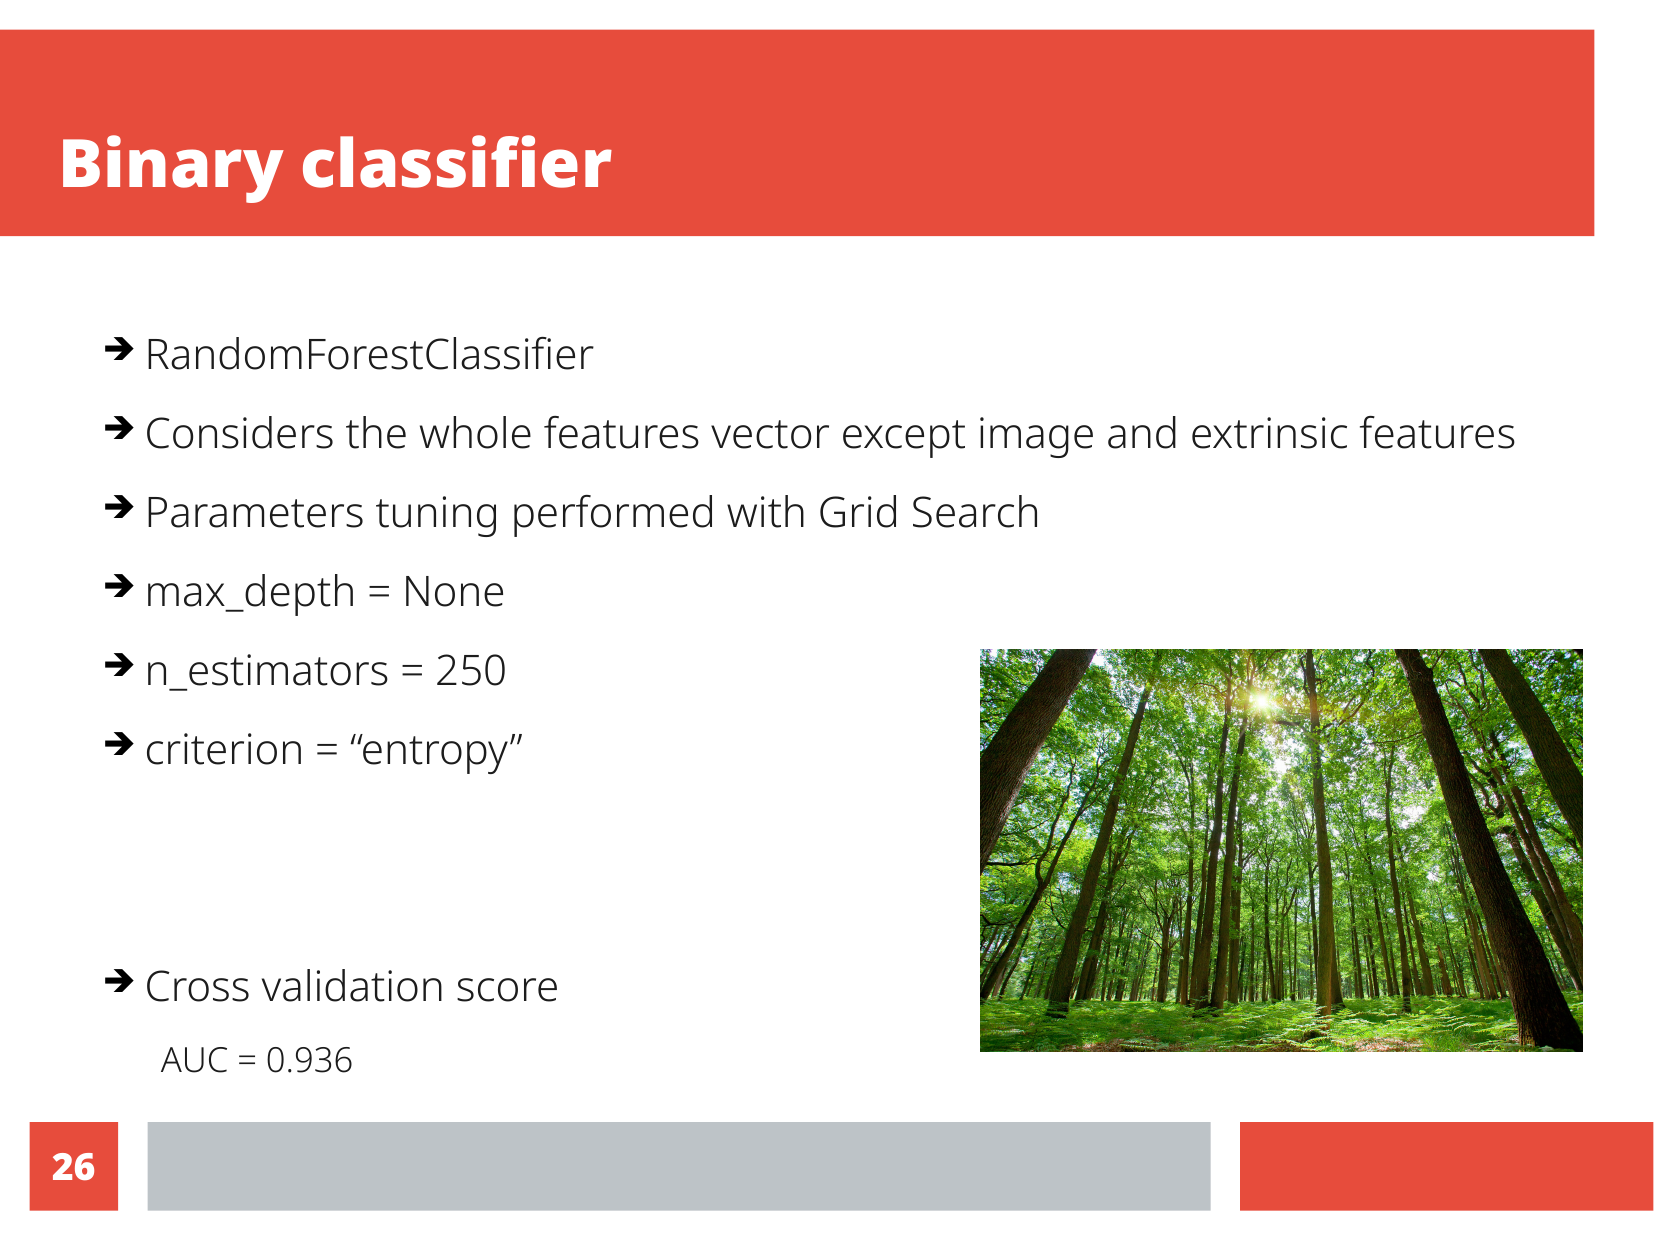

# Binary classifier
 RandomForestClassifier
 Considers the whole features vector except image and extrinsic features
 Parameters tuning performed with Grid Search
 max_depth = None
 n_estimators = 250
 criterion = “entropy”
 Cross validation score
AUC = 0.936
26